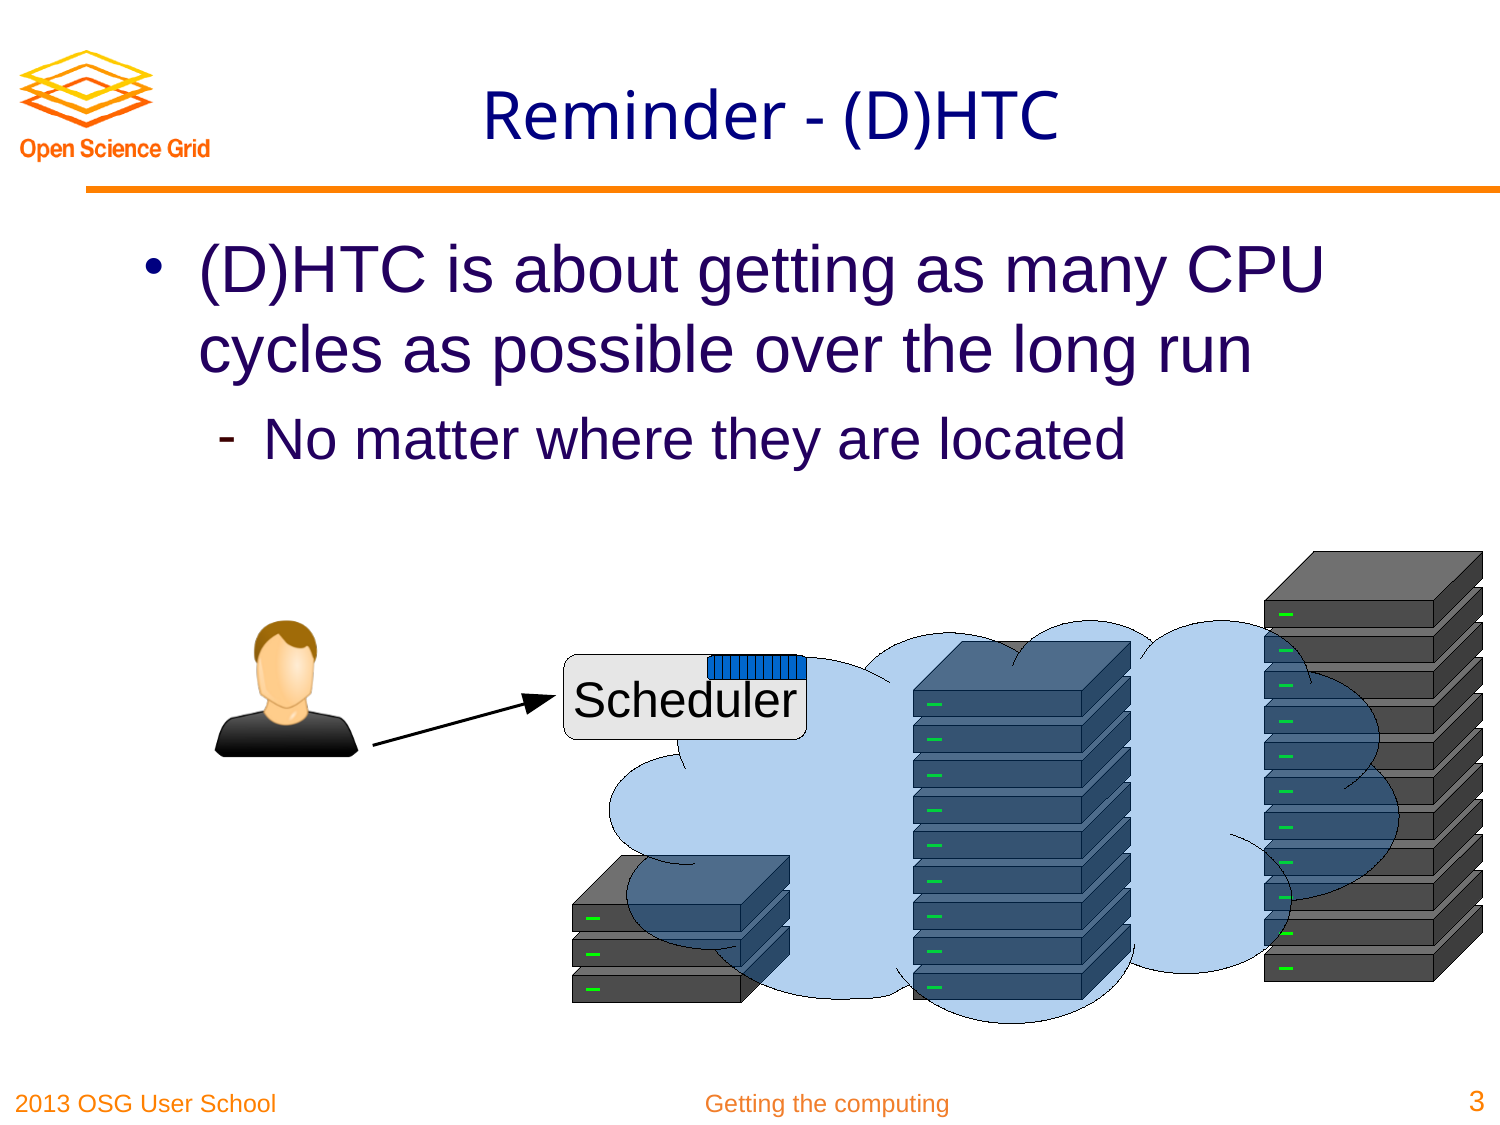

# Reminder - (D)HTC
(D)HTC is about getting as many CPU cycles as possible over the long run
No matter where they are located
Scheduler
3